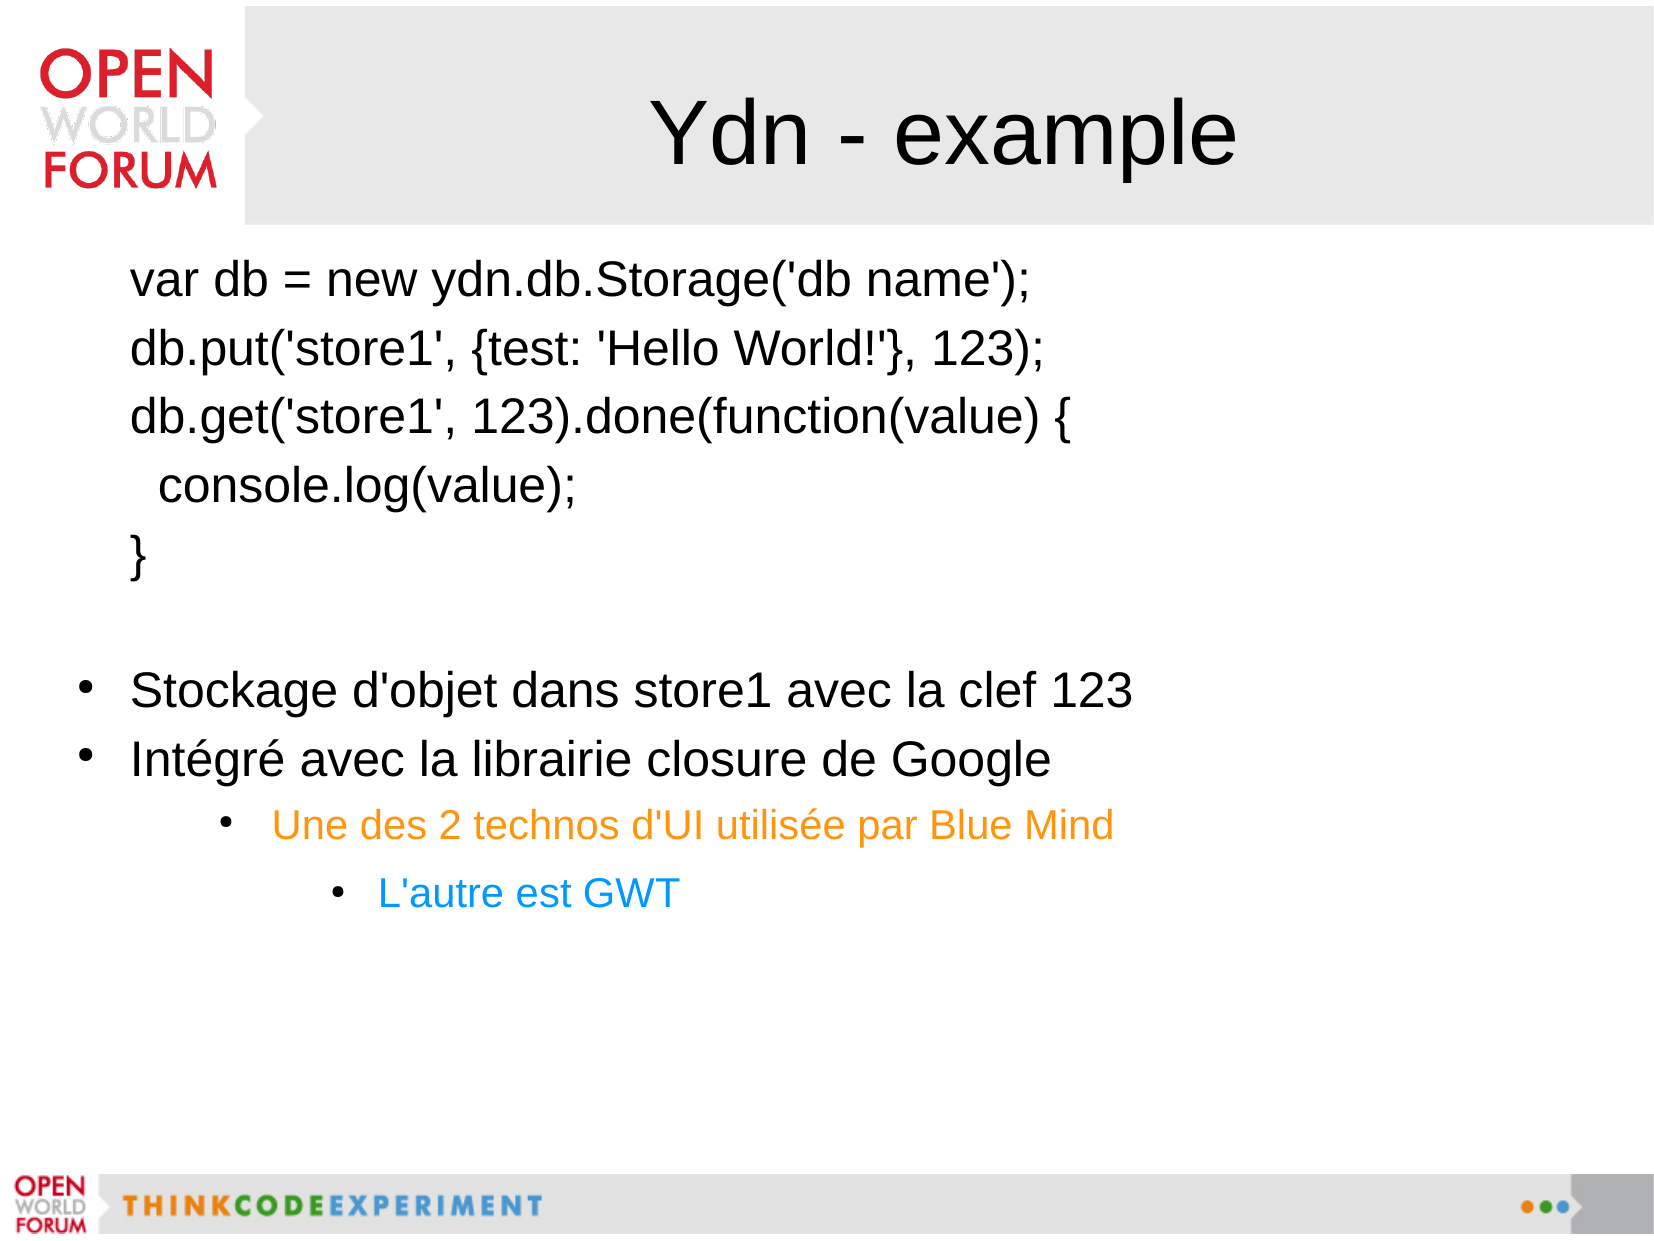

# Ydn - example
var db = new ydn.db.Storage('db name');
db.put('store1', {test: 'Hello World!'}, 123);
db.get('store1', 123).done(function(value) {
 console.log(value);
}
Stockage d'objet dans store1 avec la clef 123
Intégré avec la librairie closure de Google
Une des 2 technos d'UI utilisée par Blue Mind
L'autre est GWT